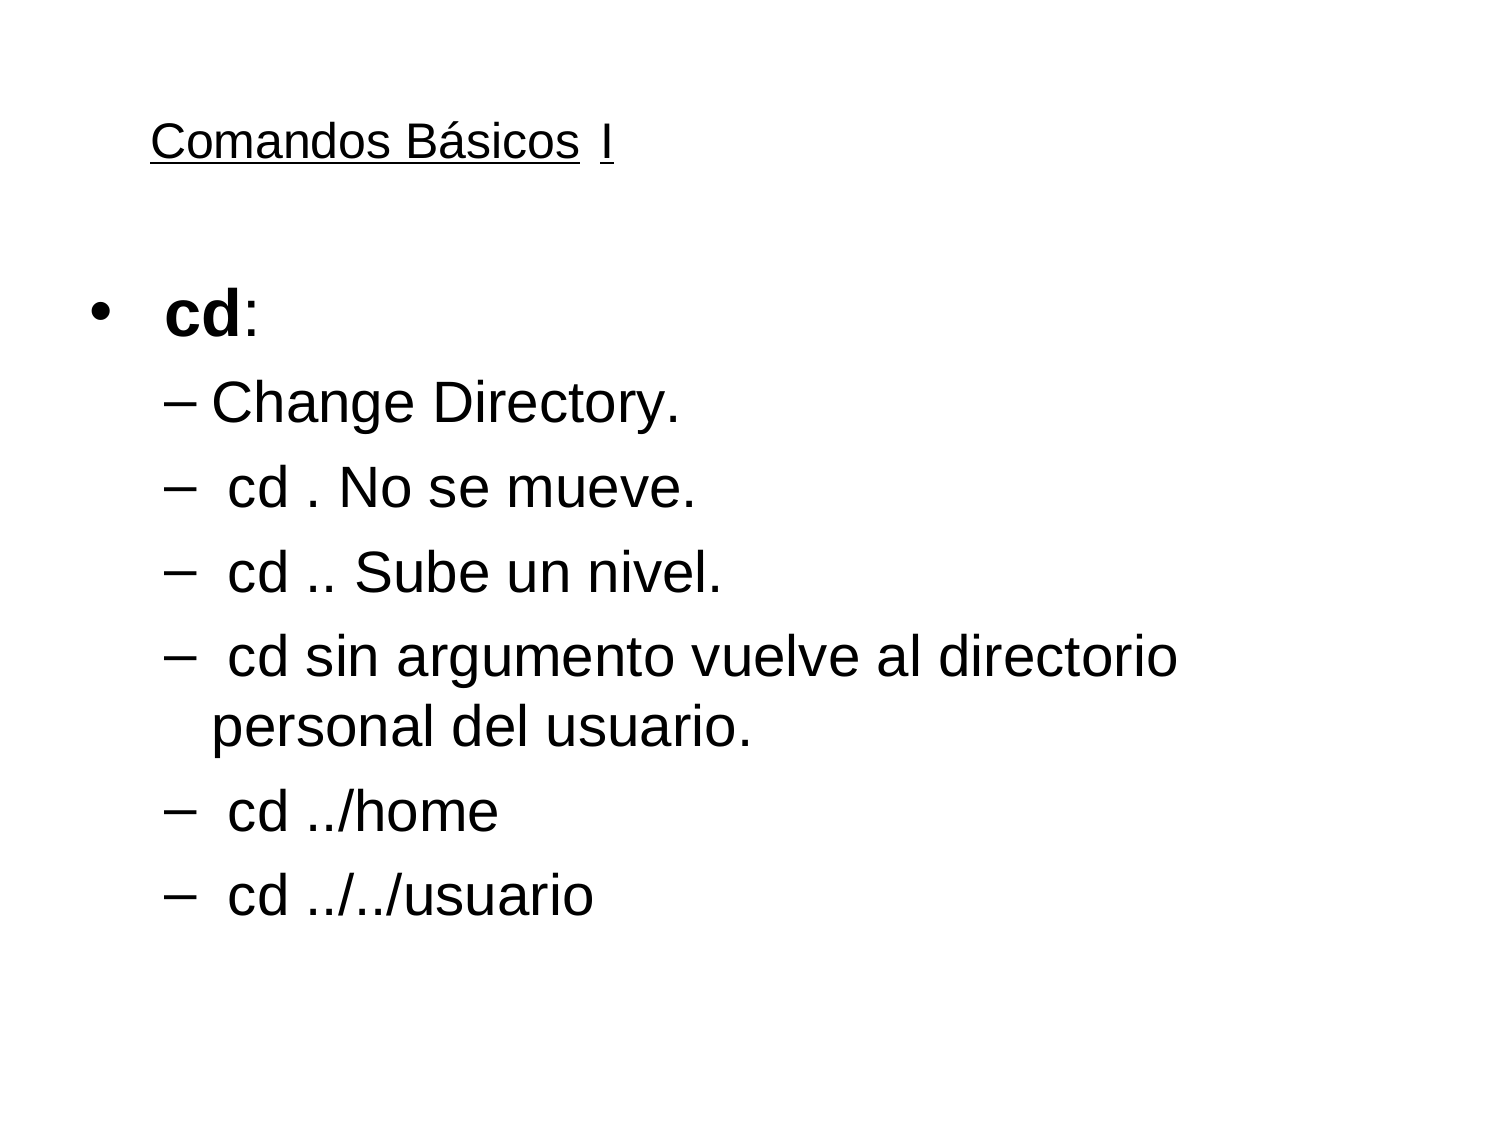

# Comandos Básicos	I
 cd:
Change Directory.
 cd . No se mueve.
 cd .. Sube un nivel.
 cd sin argumento vuelve al directorio personal del usuario.
 cd ../home
 cd ../../usuario